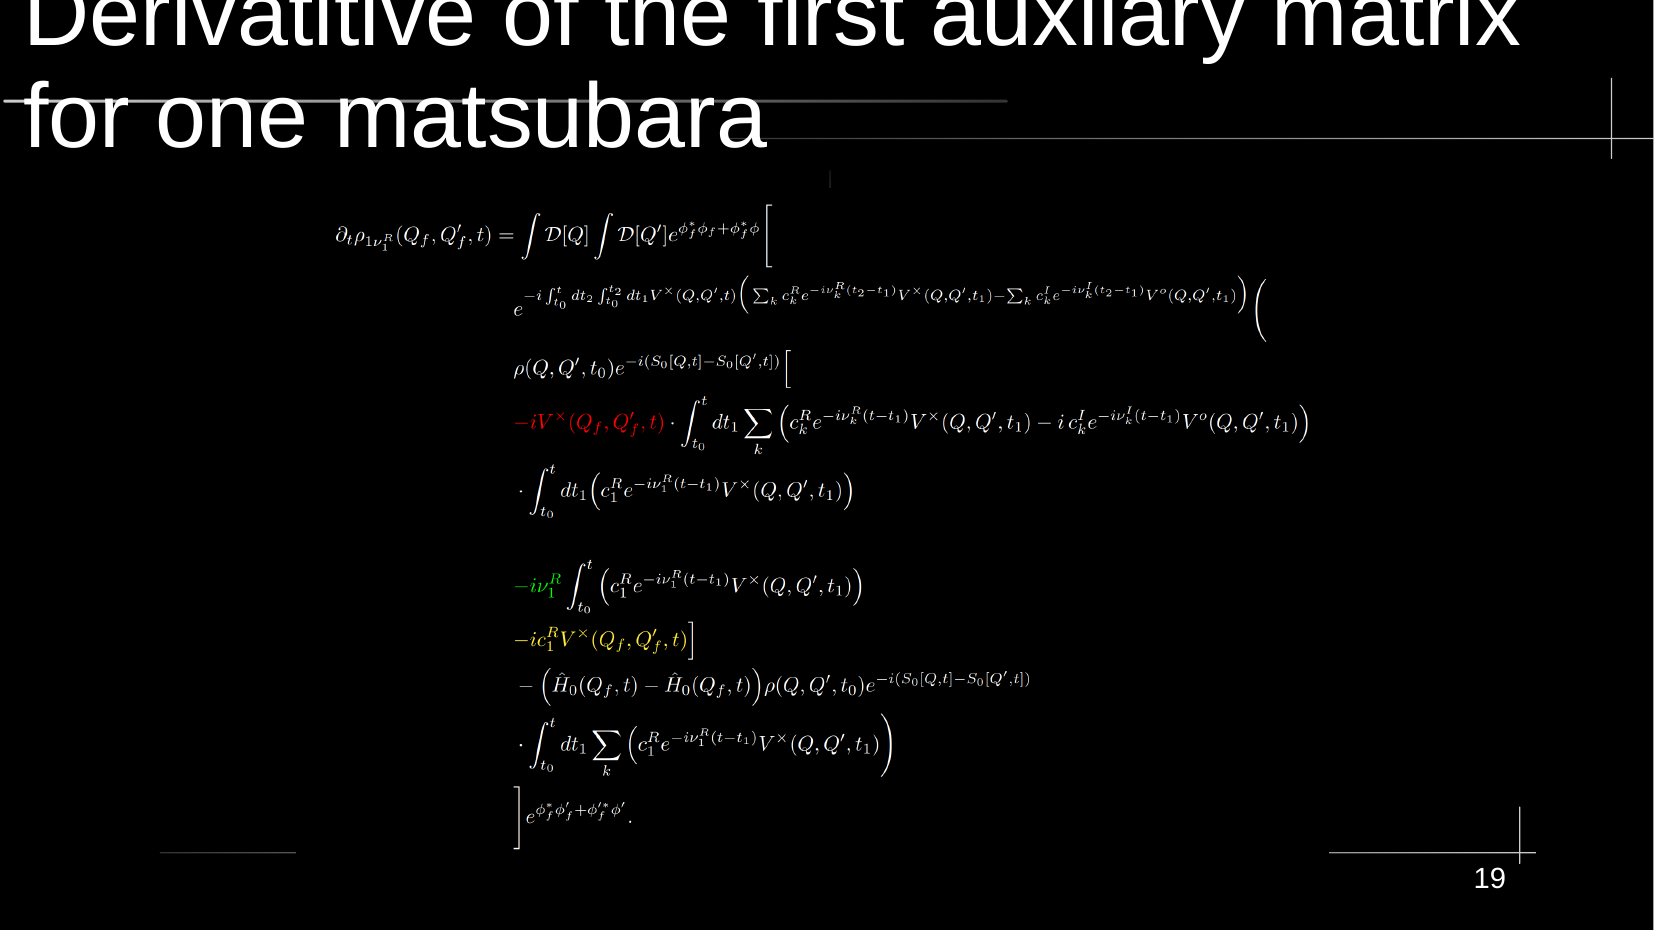

# Derivatitive of the first auxilary matrix for one matsubara
19